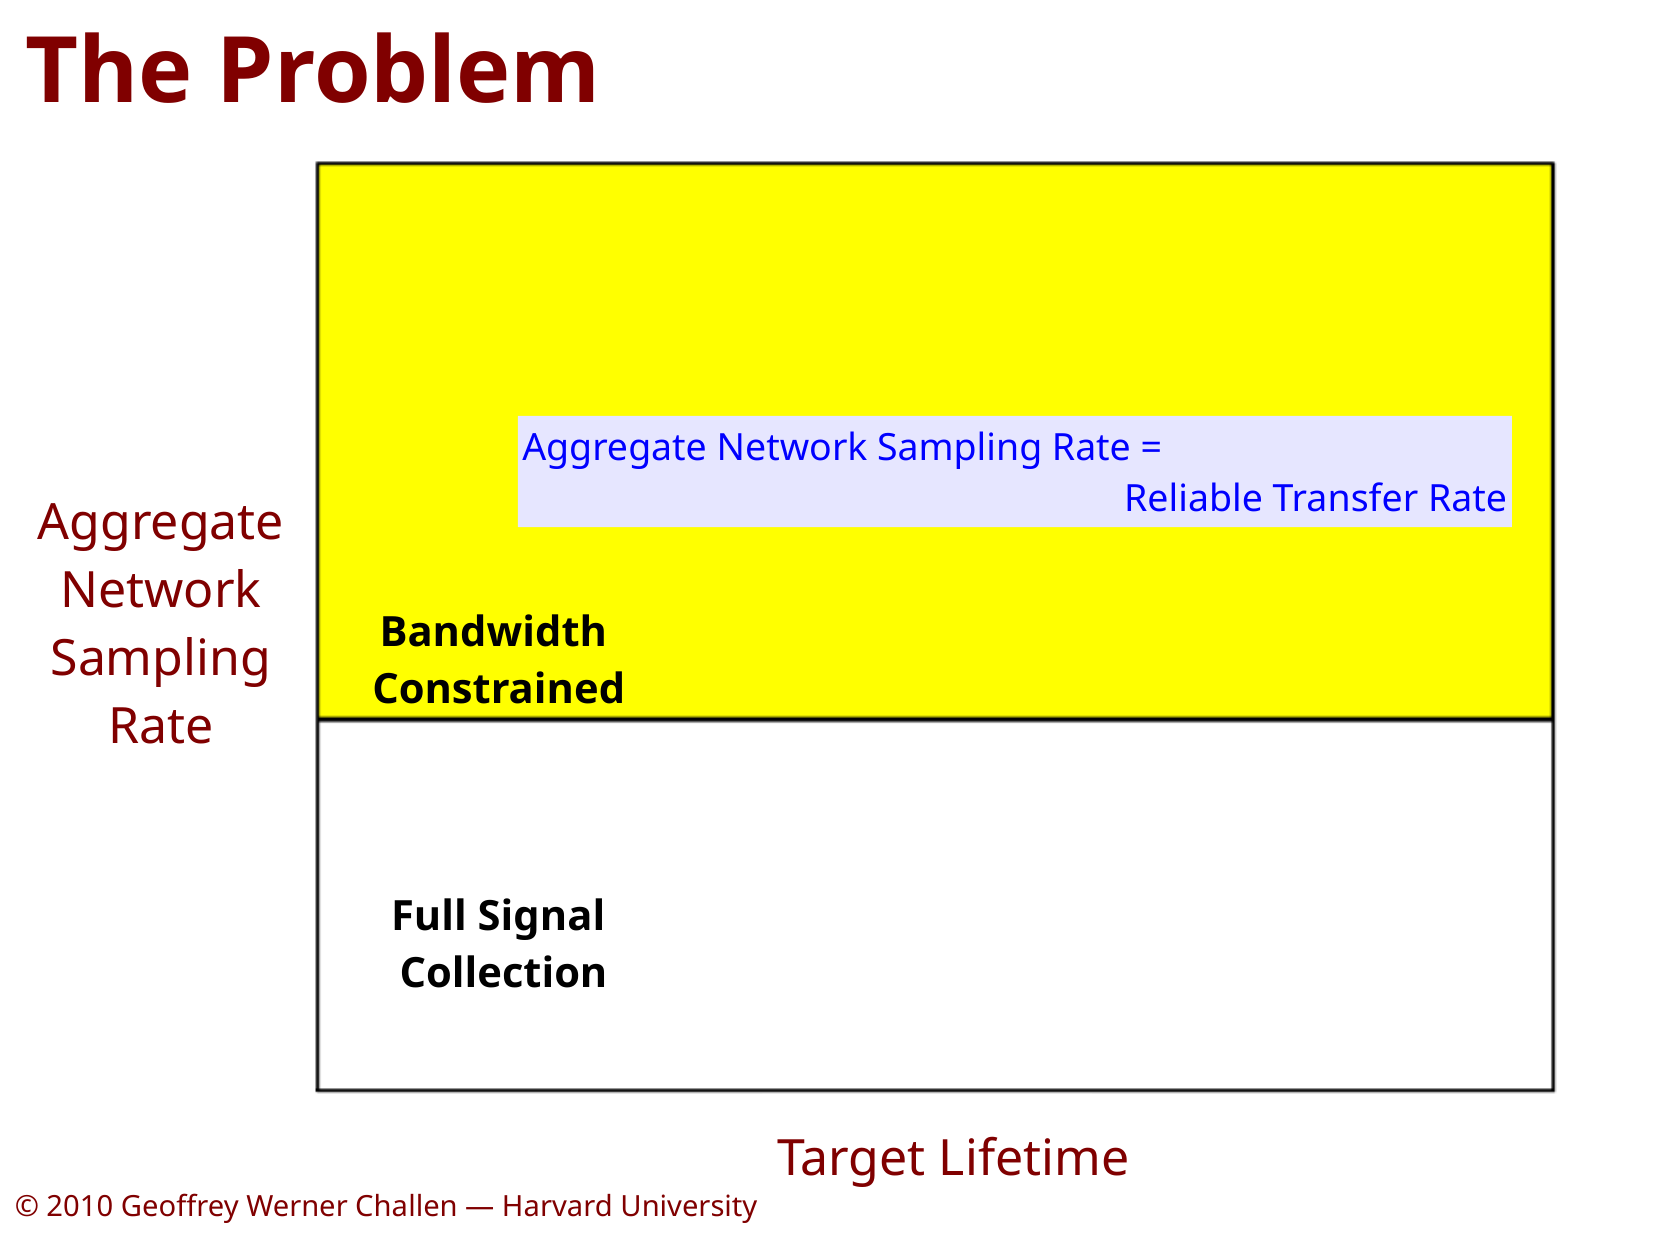

# The Problem
Aggregate Network Sampling Rate =
Reliable Transfer Rate
Aggregate Network
Sampling Rate
Bandwidth
Constrained
Full Signal
Collection
Target Lifetime